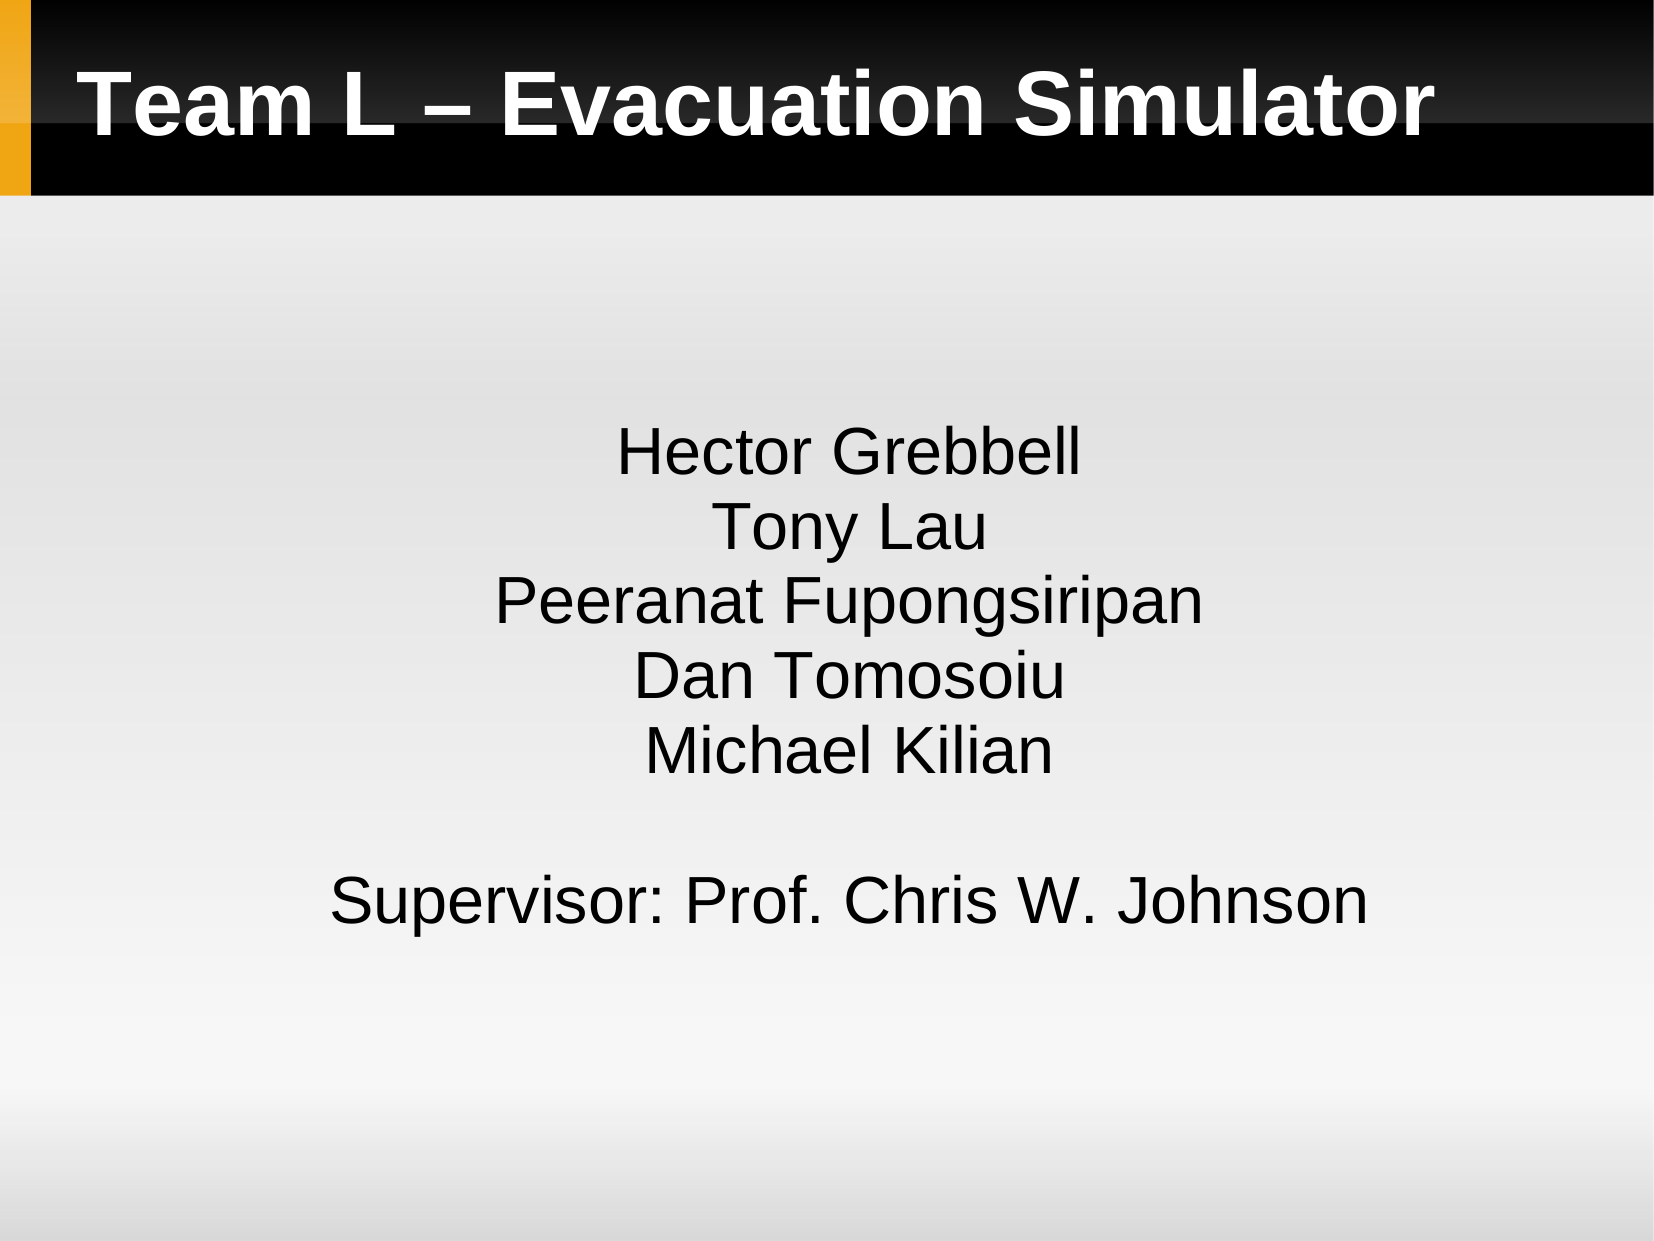

# Team L – Evacuation Simulator
Hector Grebbell
Tony Lau
Peeranat Fupongsiripan
Dan Tomosoiu
Michael Kilian
Supervisor: Prof. Chris W. Johnson